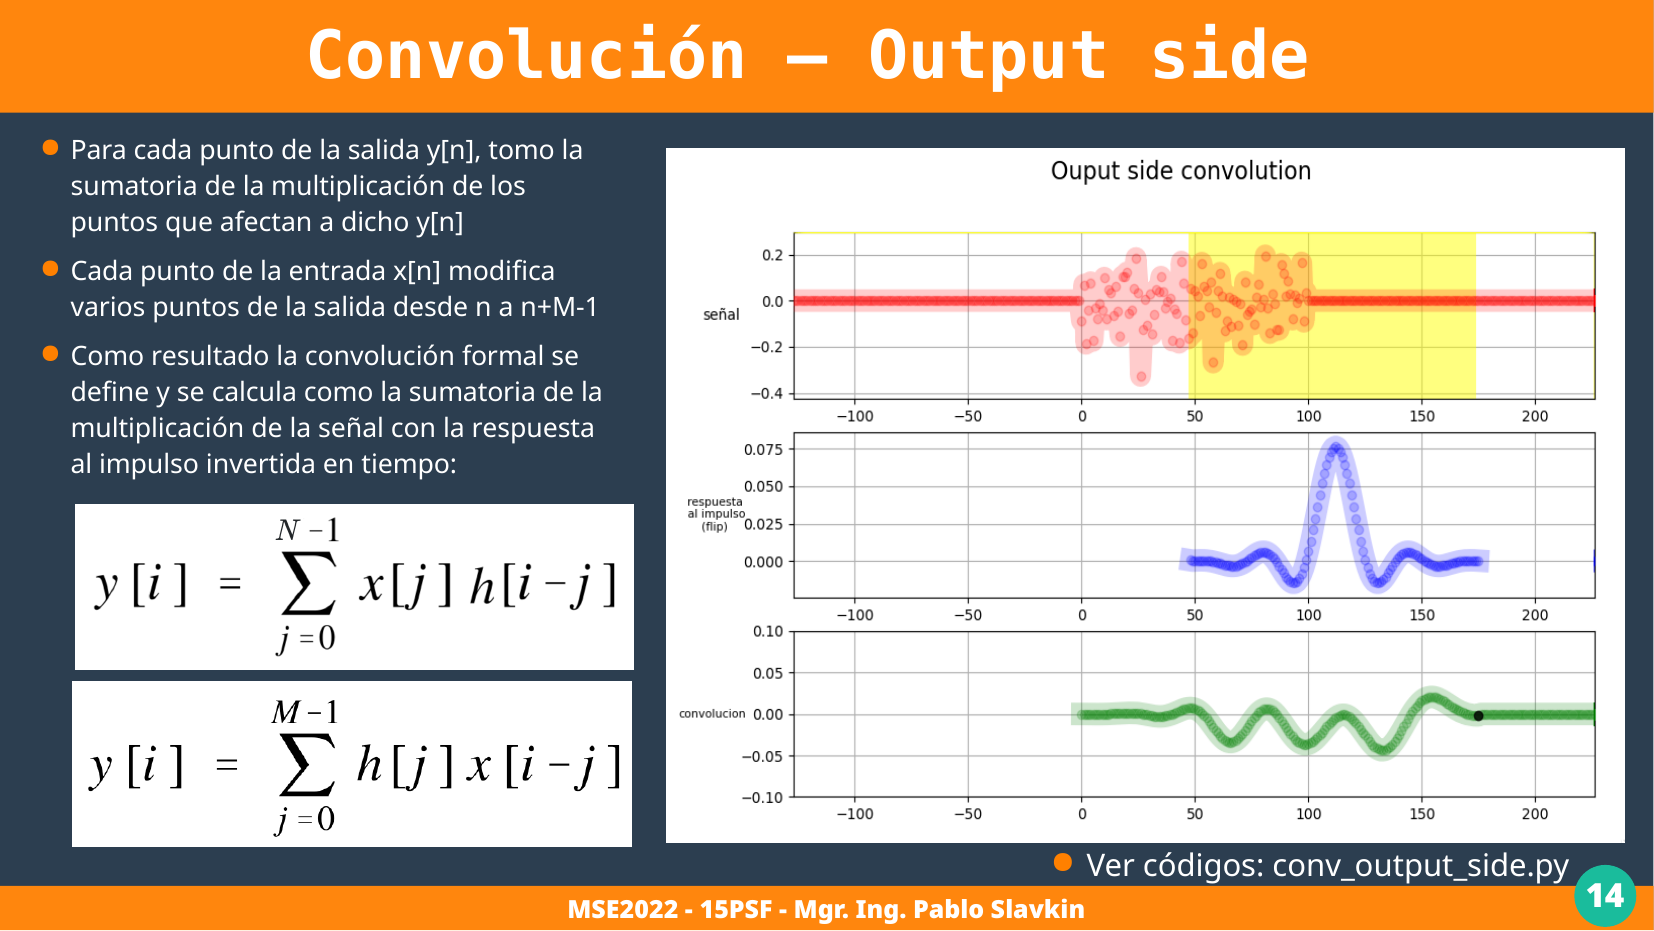

# Convolución – Output side
Para cada punto de la salida y[n], tomo la sumatoria de la multiplicación de los puntos que afectan a dicho y[n]
Cada punto de la entrada x[n] modifica varios puntos de la salida desde n a n+M-1
Como resultado la convolución formal se define y se calcula como la sumatoria de la multiplicación de la señal con la respuesta al impulso invertida en tiempo:
Ver códigos: conv_output_side.py
MSE2022 - 15PSF - Mgr. Ing. Pablo Slavkin